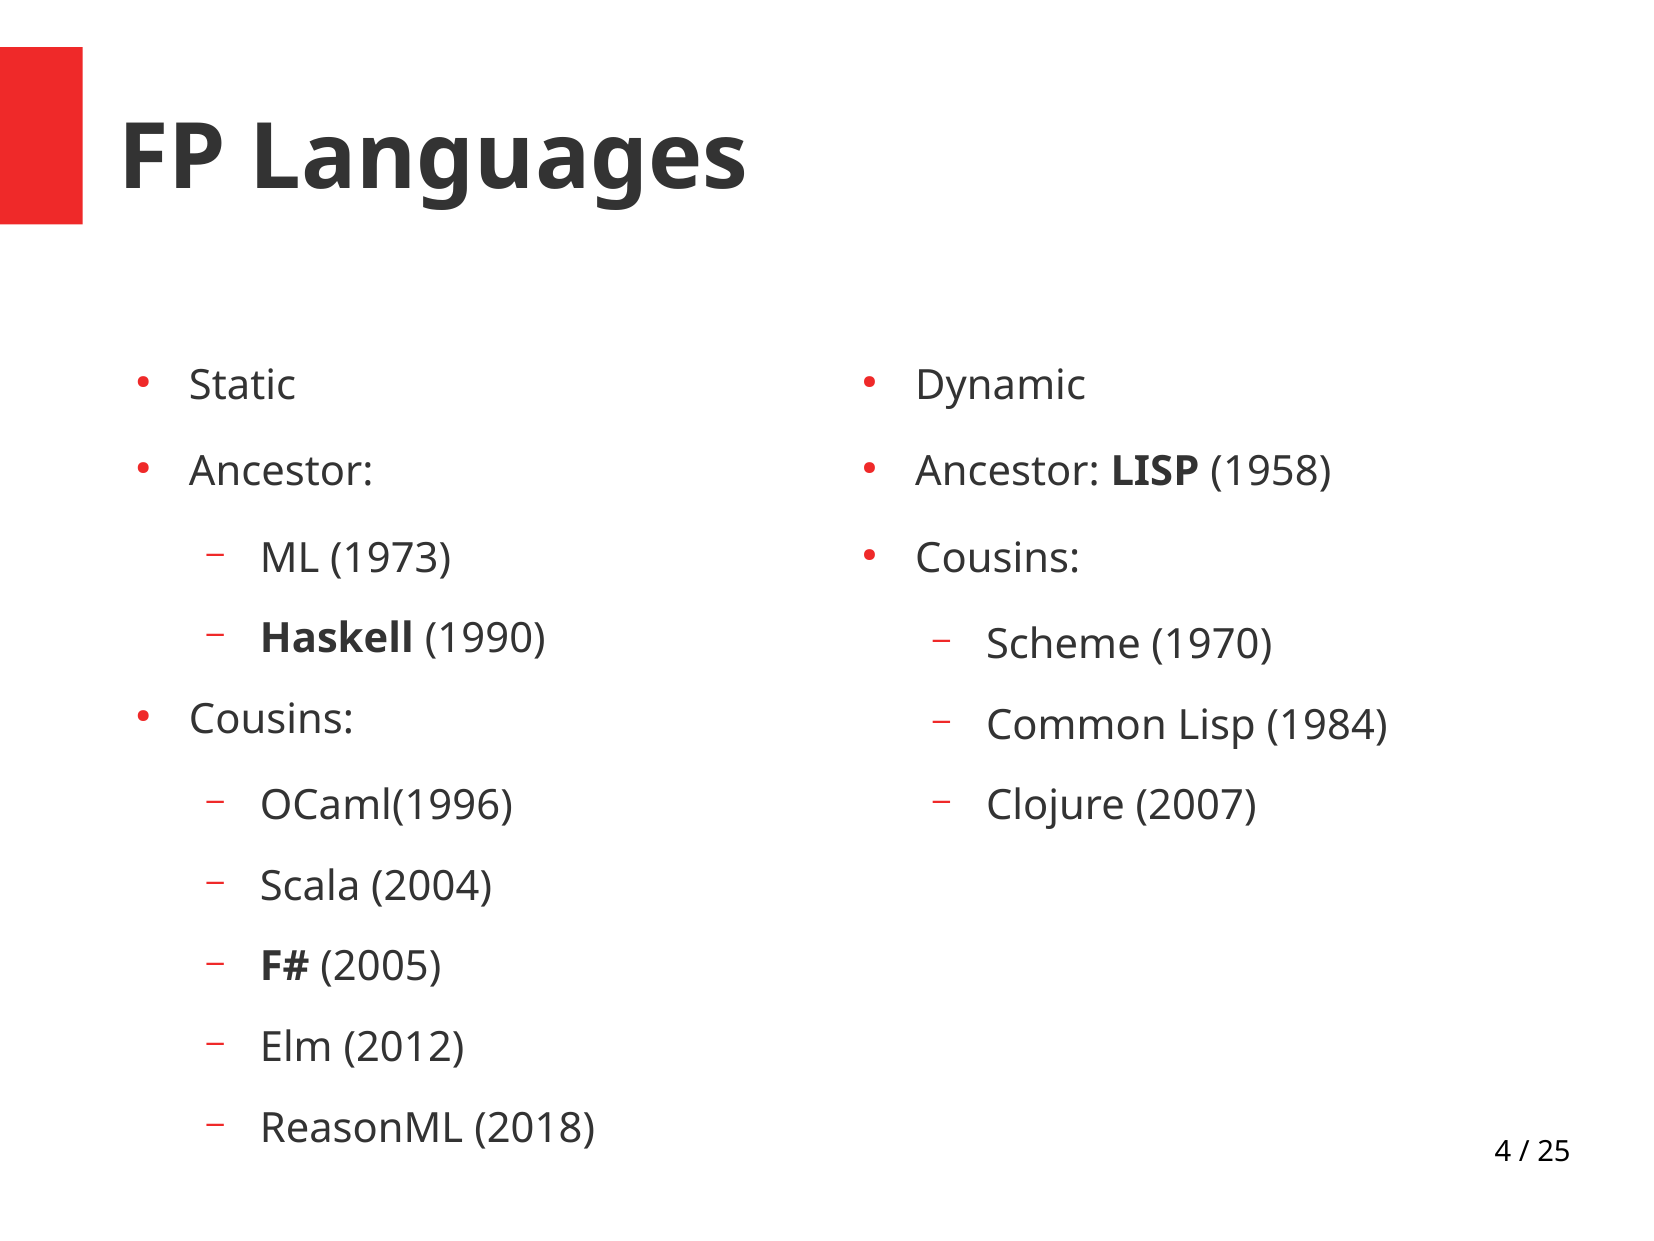

# FP Languages
Static
Ancestor:
ML (1973)
Haskell (1990)
Cousins:
OCaml(1996)
Scala (2004)
F# (2005)
Elm (2012)
ReasonML (2018)
Dynamic
Ancestor: LISP (1958)
Cousins:
Scheme (1970)
Common Lisp (1984)
Clojure (2007)
4